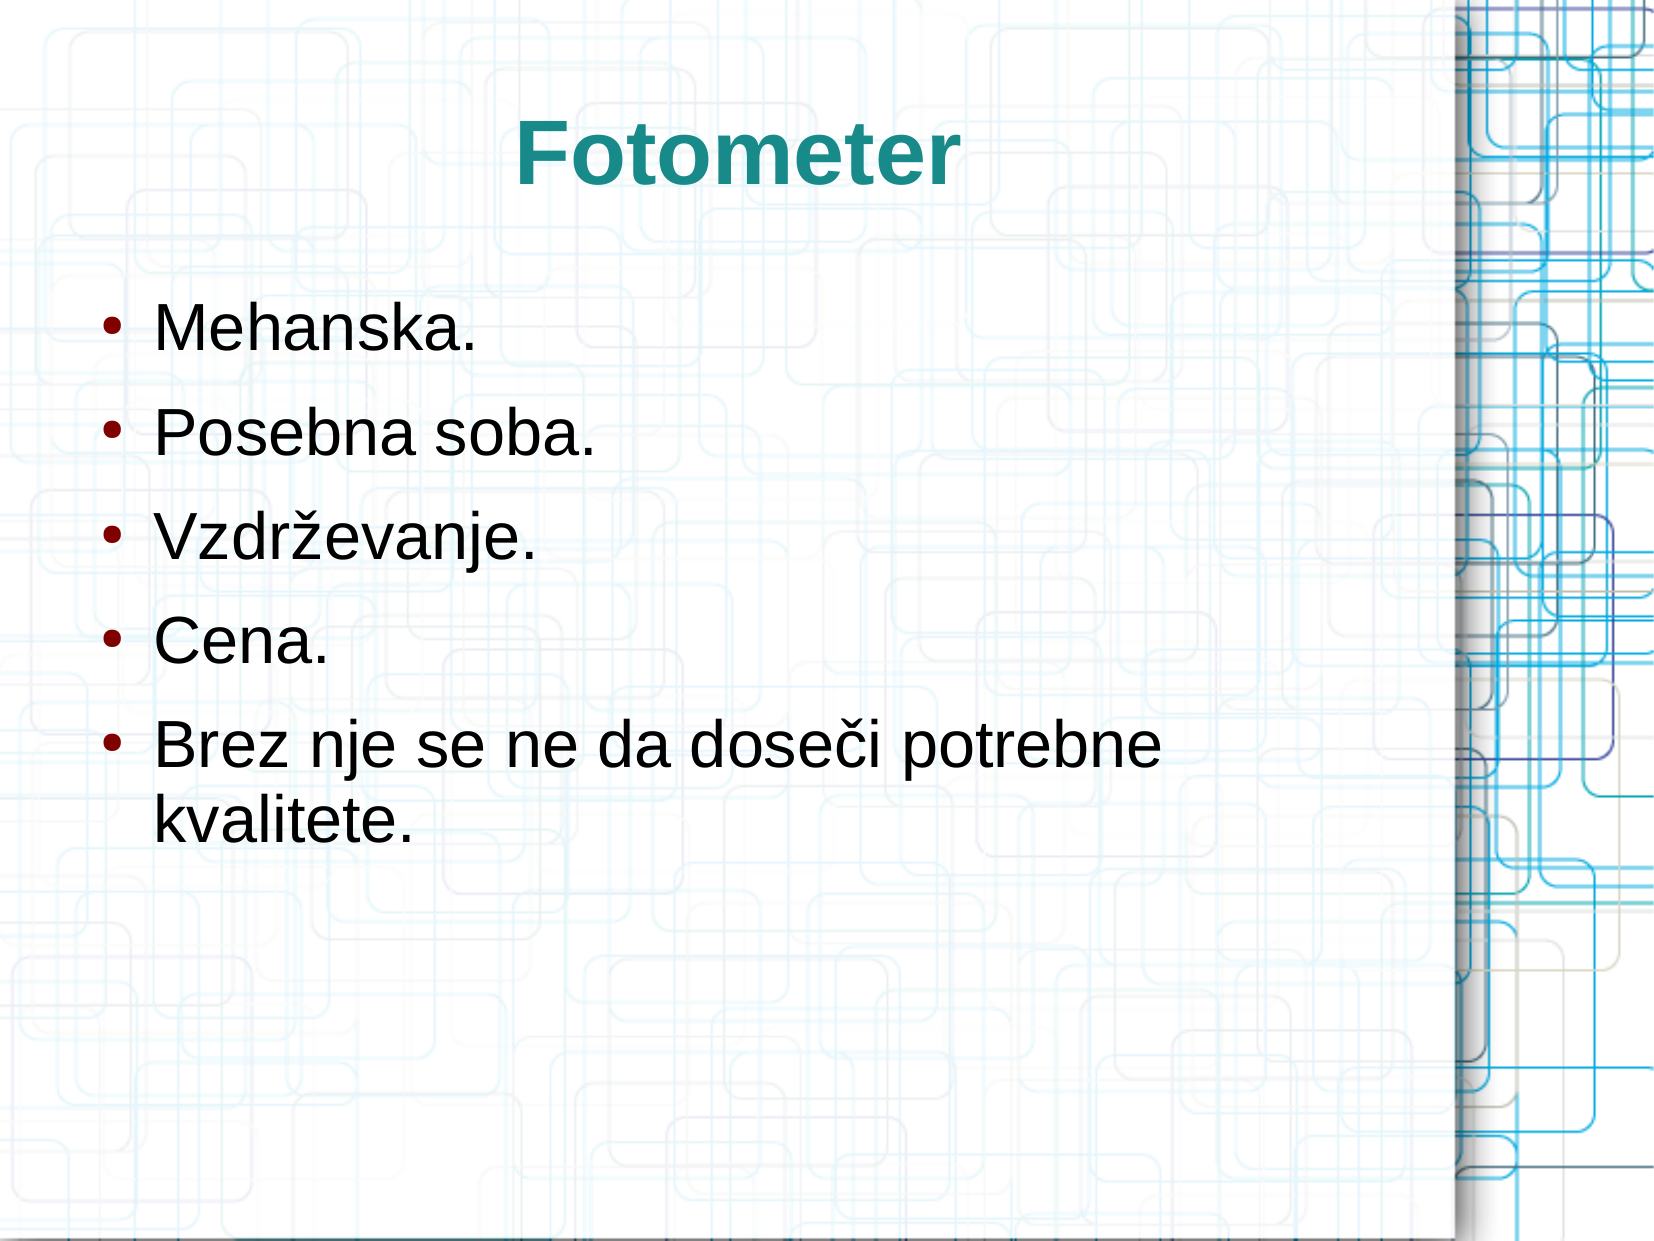

# Fotometer
Mehanska.
Posebna soba.
Vzdrževanje.
Cena.
Brez nje se ne da doseči potrebne kvalitete.